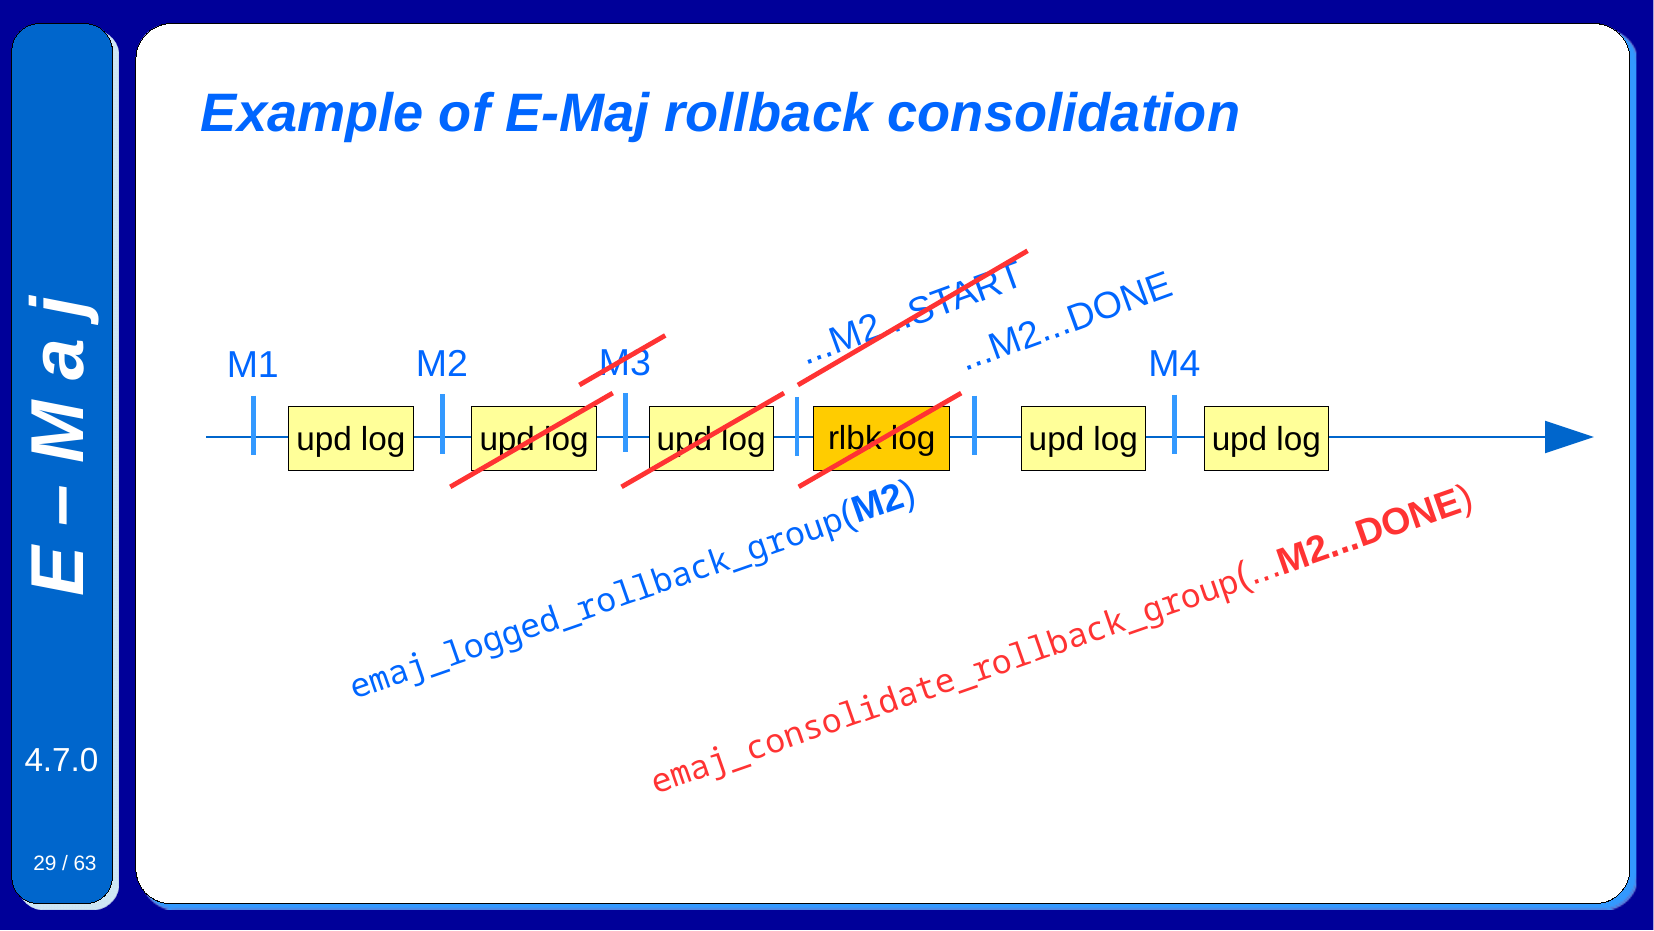

# Example of E-Maj rollback consolidation
...M2...START
...M2...DONE
M3
M2
M4
M1
upd log
upd log
upd log
rlbk log
upd log
upd log
emaj_logged_rollback_group(M2)
emaj_consolidate_rollback_group(...M2...DONE)